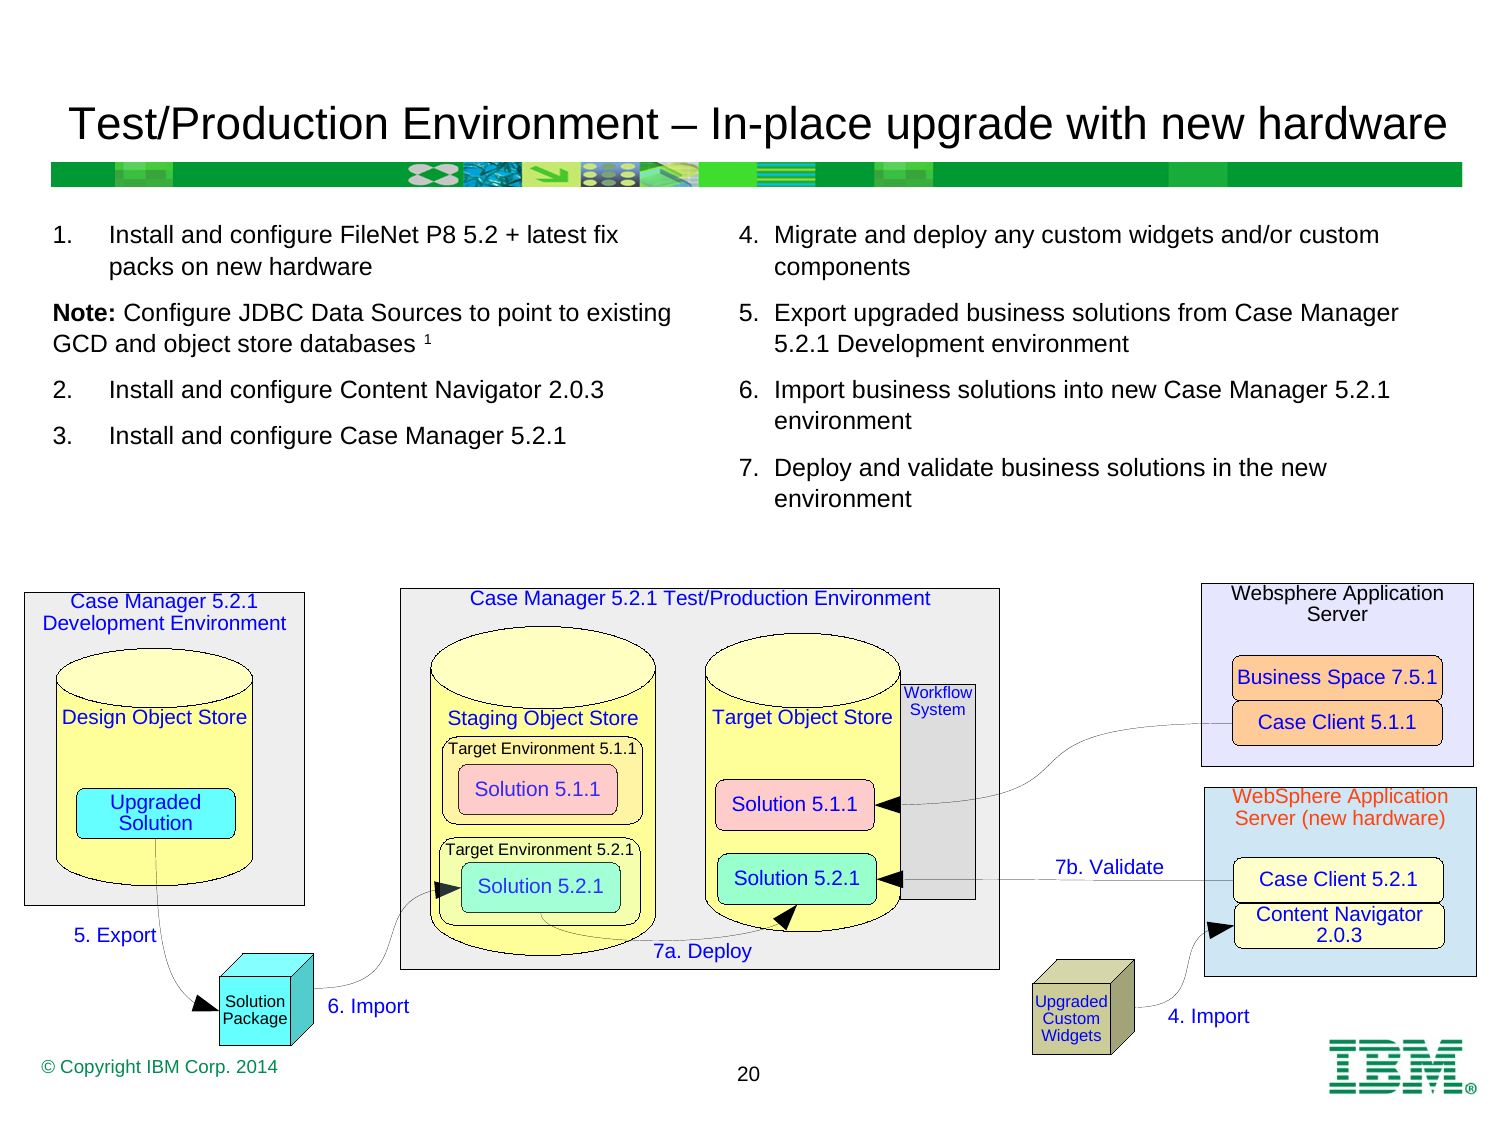

# Test/Production Environment – In-place upgrade with new hardware
Install and configure FileNet P8 5.2 + latest fix packs on new hardware
Note: Configure JDBC Data Sources to point to existing GCD and object store databases 1
Install and configure Content Navigator 2.0.3
Install and configure Case Manager 5.2.1
Migrate and deploy any custom widgets and/or custom components
Export upgraded business solutions from Case Manager 5.2.1 Development environment
Import business solutions into new Case Manager 5.2.1 environment
Deploy and validate business solutions in the new environment
Websphere Application Server
Case Manager 5.2.1 Test/Production Environment
Case Manager 5.2.1 Development Environment
Staging Object Store
Target Object Store
Design Object Store
Business Space 7.5.1
Workflow System
Case Client 5.1.1
Target Environment 5.1.1
Solution 5.1.1
Solution 5.1.1
WebSphere Application Server (new hardware)
Upgraded Solution
Upgraded Solution
Target Environment 5.2.1
Solution 5.2.1
7b. Validate
Case Client 5.2.1
Solution 5.2.1
Content Navigator 2.0.3
5. Export
7a. Deploy
Solution Package
Upgraded
Custom Widgets
6. Import
4. Import
20